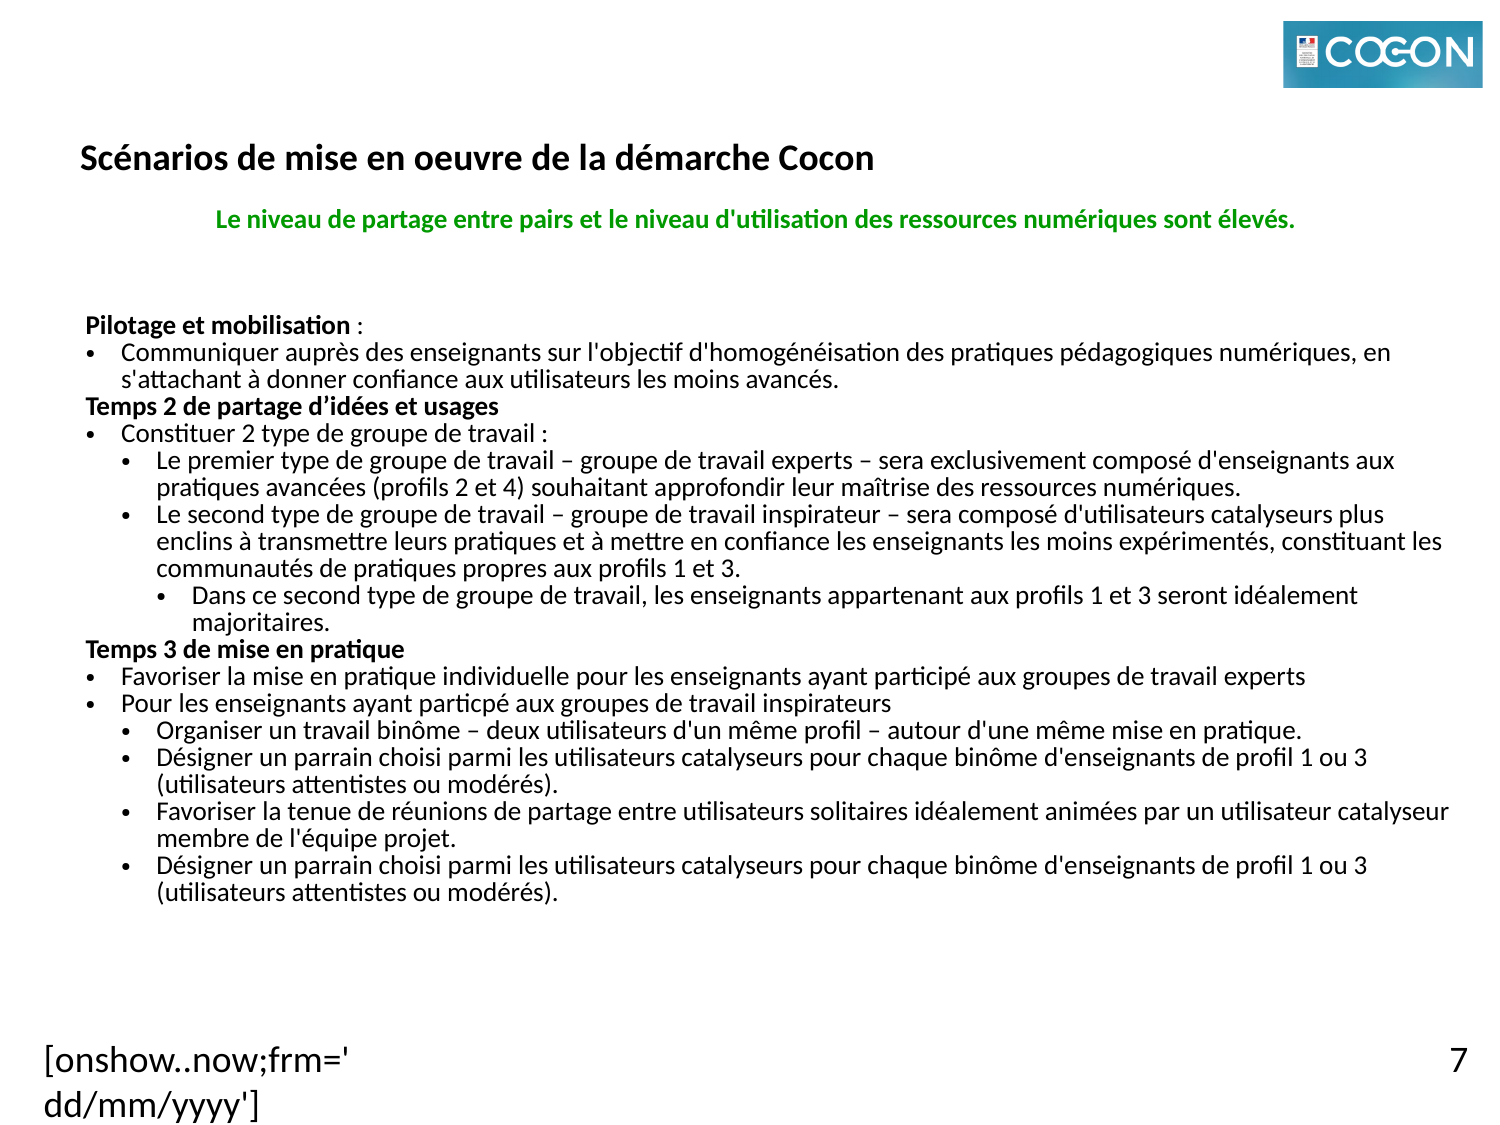

# Scénarios de mise en oeuvre de la démarche Cocon
Le niveau de partage entre pairs et le niveau d'utilisation des ressources numériques sont élevés.
Pilotage et mobilisation :
Communiquer auprès des enseignants sur l'objectif d'homogénéisation des pratiques pédagogiques numériques, en s'attachant à donner confiance aux utilisateurs les moins avancés.
Temps 2 de partage d’idées et usages
Constituer 2 type de groupe de travail :
Le premier type de groupe de travail – groupe de travail experts – sera exclusivement composé d'enseignants aux pratiques avancées (profils 2 et 4) souhaitant approfondir leur maîtrise des ressources numériques.
Le second type de groupe de travail – groupe de travail inspirateur – sera composé d'utilisateurs catalyseurs plus enclins à transmettre leurs pratiques et à mettre en confiance les enseignants les moins expérimentés, constituant les communautés de pratiques propres aux profils 1 et 3.
Dans ce second type de groupe de travail, les enseignants appartenant aux profils 1 et 3 seront idéalement majoritaires.
Temps 3 de mise en pratique
Favoriser la mise en pratique individuelle pour les enseignants ayant participé aux groupes de travail experts
Pour les enseignants ayant particpé aux groupes de travail inspirateurs
Organiser un travail binôme – deux utilisateurs d'un même profil – autour d'une même mise en pratique.
Désigner un parrain choisi parmi les utilisateurs catalyseurs pour chaque binôme d'enseignants de profil 1 ou 3 (utilisateurs attentistes ou modérés).
Favoriser la tenue de réunions de partage entre utilisateurs solitaires idéalement animées par un utilisateur catalyseur membre de l'équipe projet.
Désigner un parrain choisi parmi les utilisateurs catalyseurs pour chaque binôme d'enseignants de profil 1 ou 3 (utilisateurs attentistes ou modérés).
[onshow..now;frm='dd/mm/yyyy']